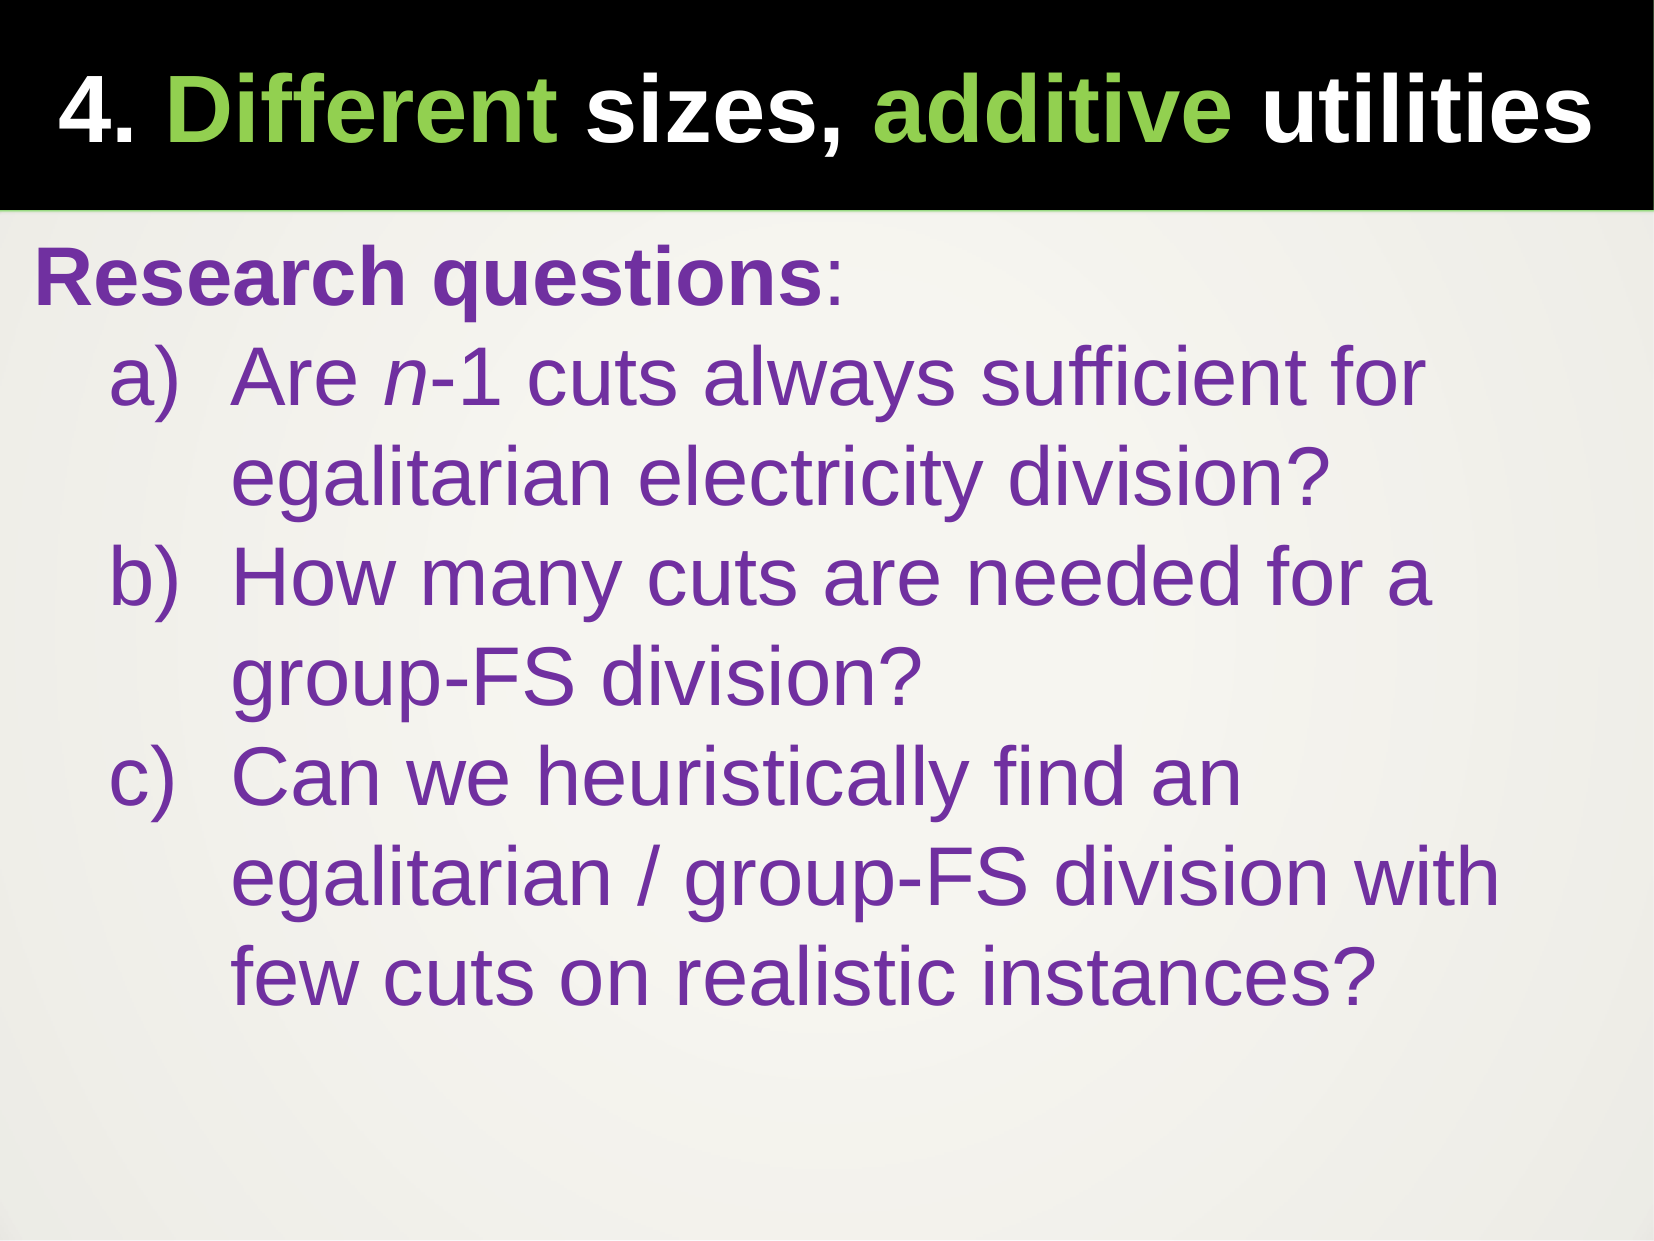

# 4. Different sizes, additive utilities
Research questions:
Are n-1 cuts always sufficient for egalitarian electricity division?
How many cuts are needed for a group-FS division?
Can we heuristically find an egalitarian / group-FS division with few cuts on realistic instances?